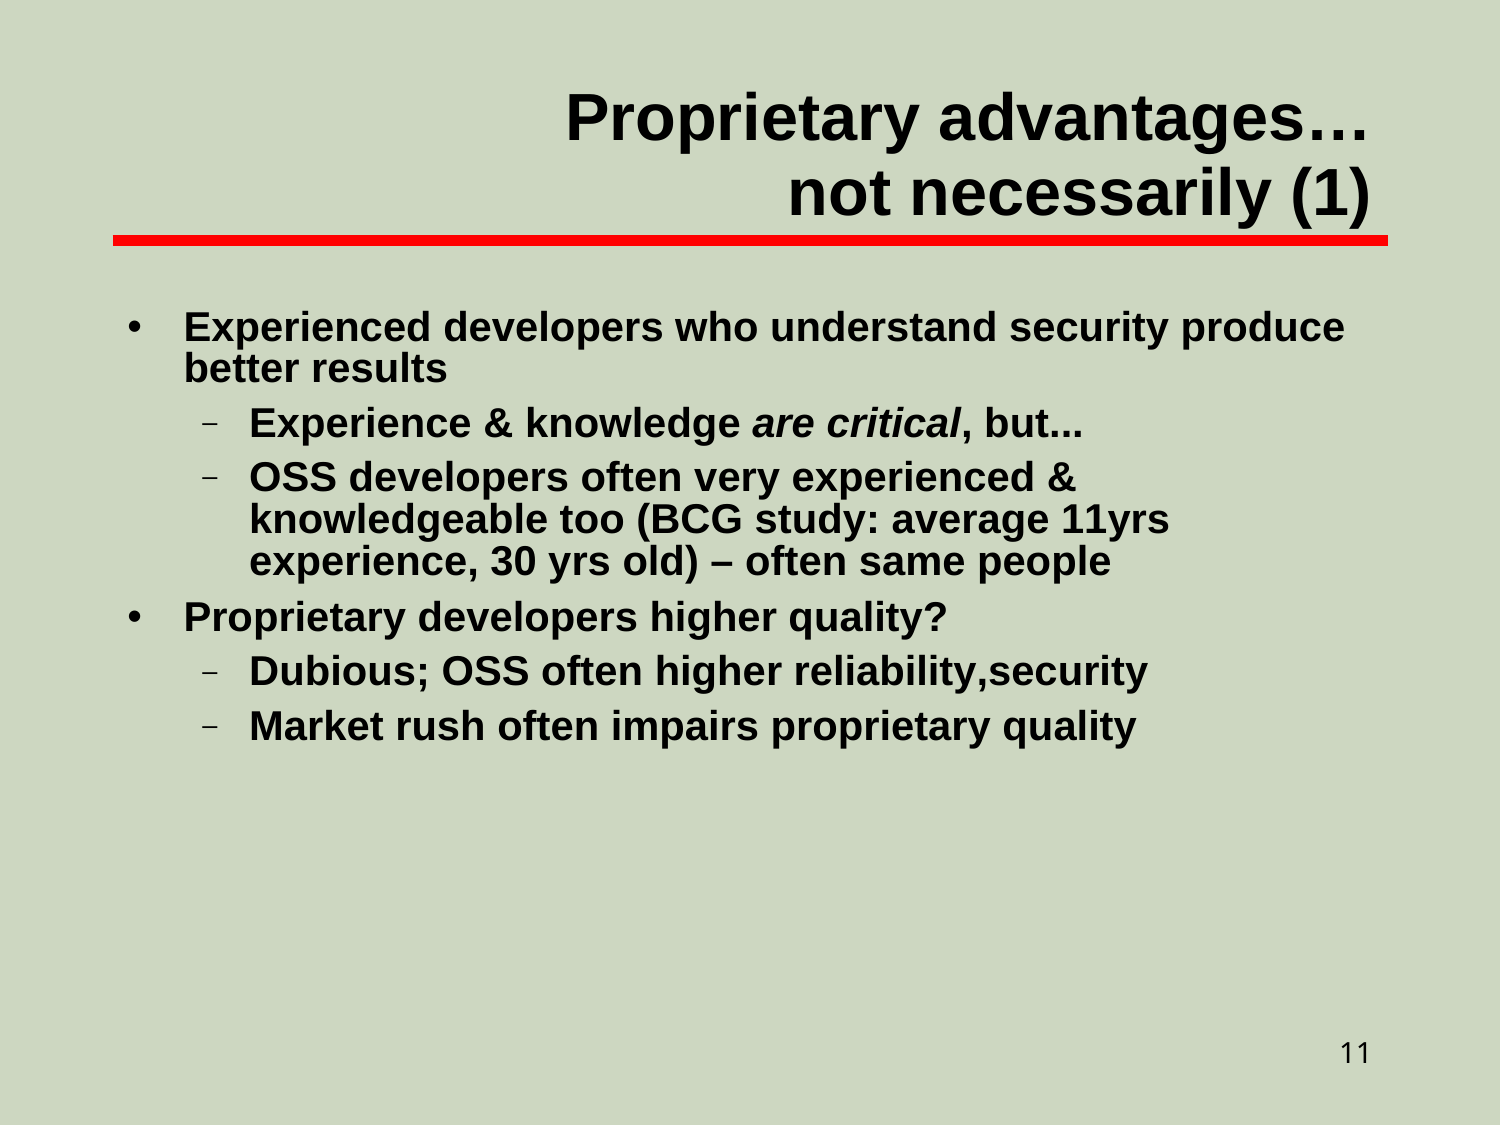

# Proprietary advantages… not necessarily (1)
Experienced developers who understand security produce better results
Experience & knowledge are critical, but...
OSS developers often very experienced & knowledgeable too (BCG study: average 11yrs experience, 30 yrs old) – often same people
Proprietary developers higher quality?
Dubious; OSS often higher reliability,security
Market rush often impairs proprietary quality